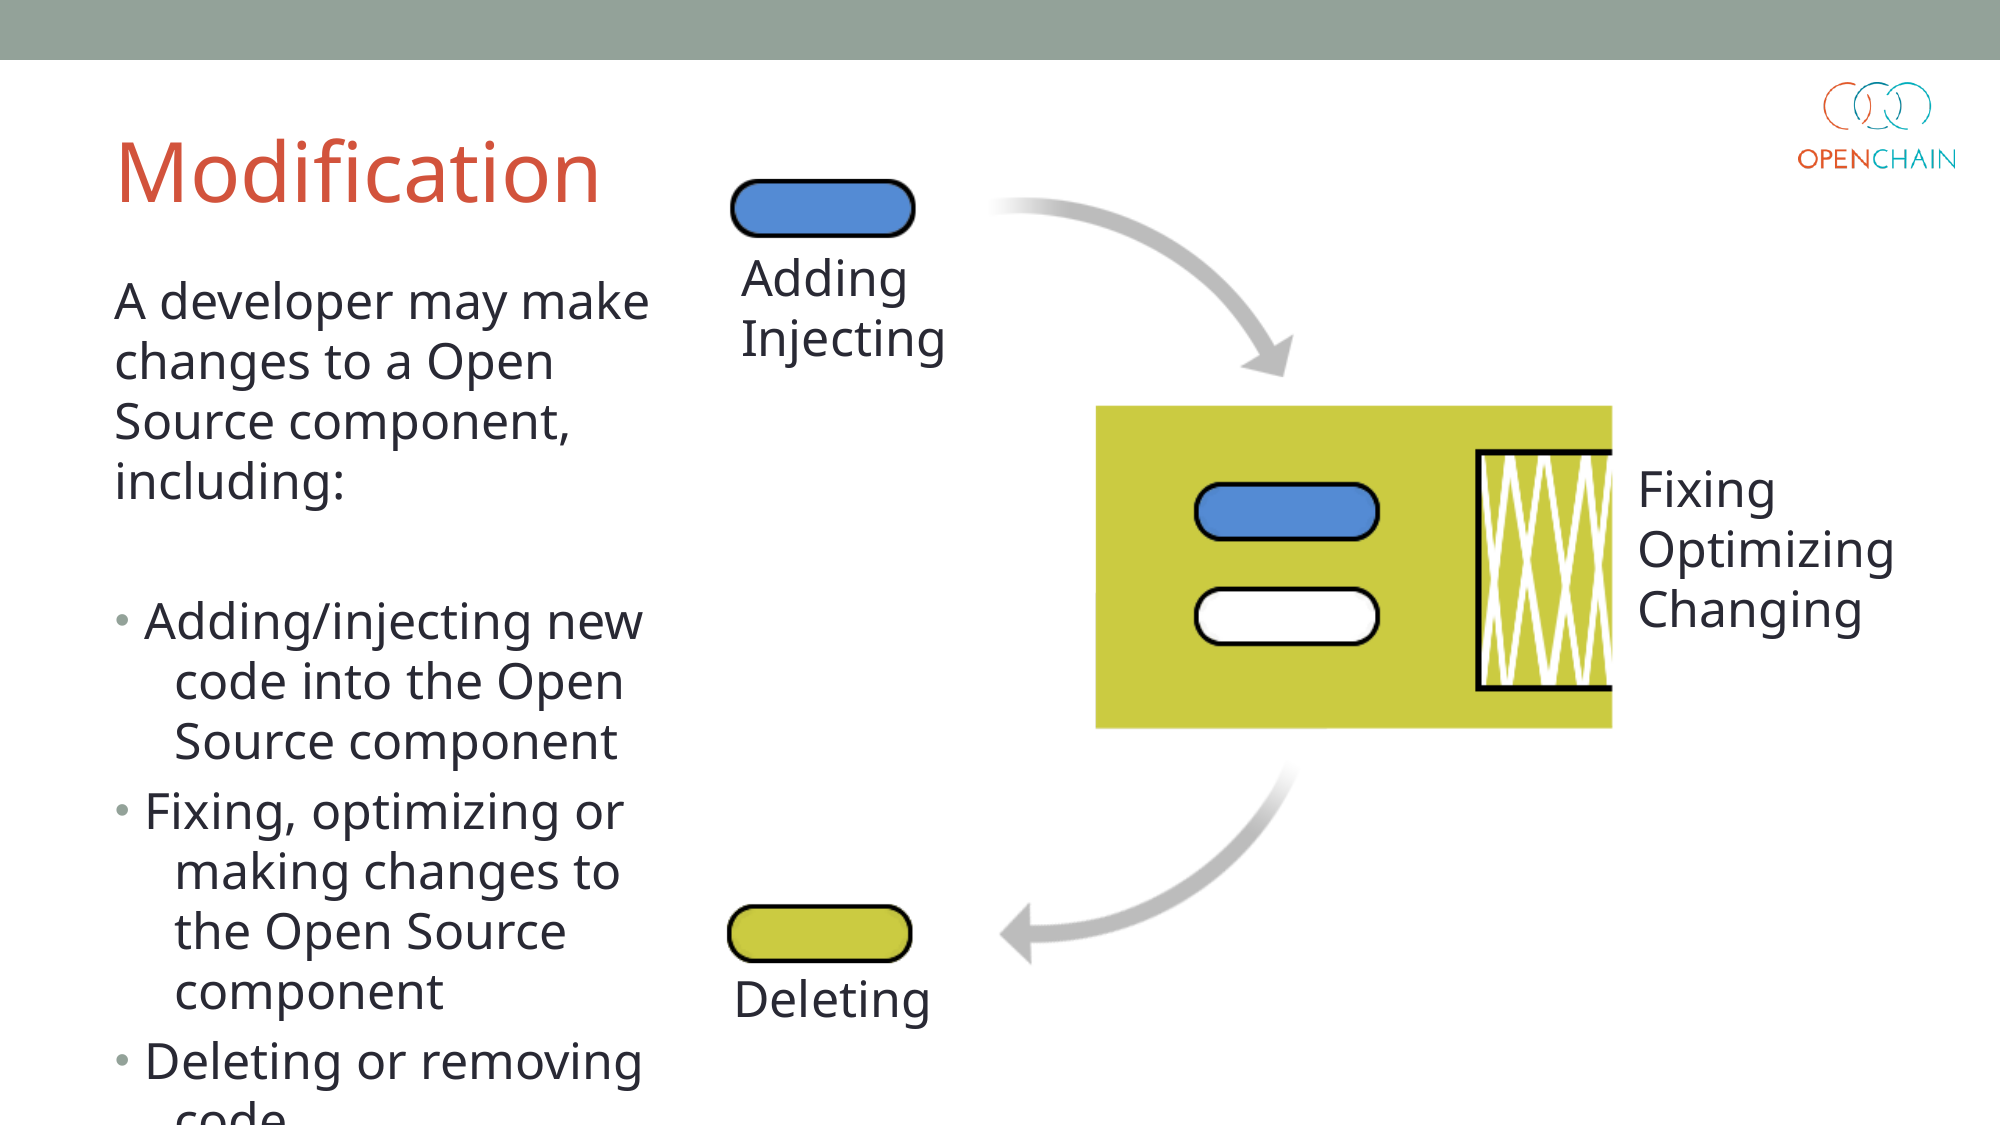

Modification
Adding
Injecting
A developer may make changes to a Open Source component, including:
Adding/injecting new code into the Open Source component
Fixing, optimizing or making changes to the Open Source component
Deleting or removing code
Fixing
Optimizing
Changing
Deleting